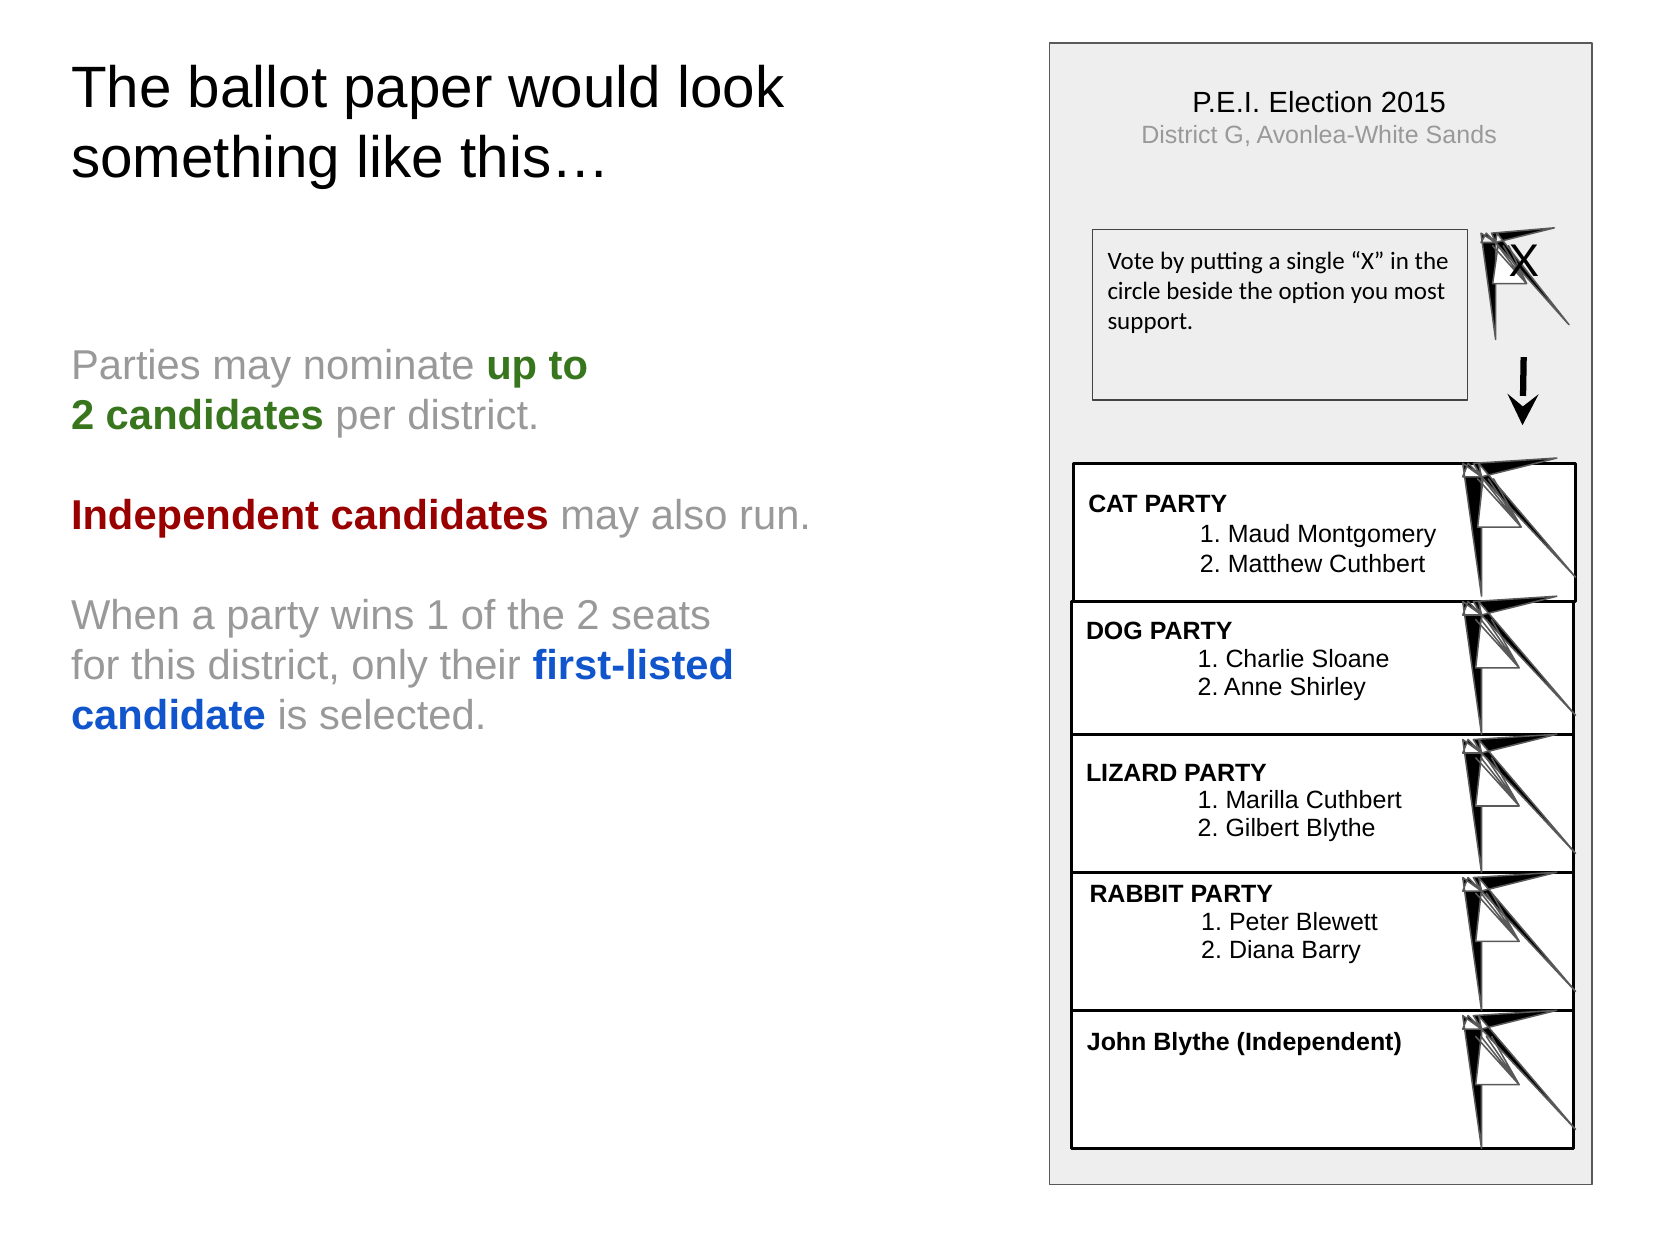

# The ballot paper would look something like this…
P.E.I. Election 2015
District G, Avonlea-White Sands
X
Vote by putting a single “X” in the circle beside the option you most support.
Parties may nominate up to
2 candidates per district.
Independent candidates may also run.
When a party wins 1 of the 2 seats
for this district, only their first-listed candidate is selected.
CAT PARTY
 1. Maud Montgomery
 2. Matthew Cuthbert
DOG PARTY
 1. Charlie Sloane
 2. Anne Shirley
LIZARD PARTY
 1. Marilla Cuthbert
 2. Gilbert Blythe
RABBIT PARTY
 1. Peter Blewett
 2. Diana Barry
John Blythe (Independent)